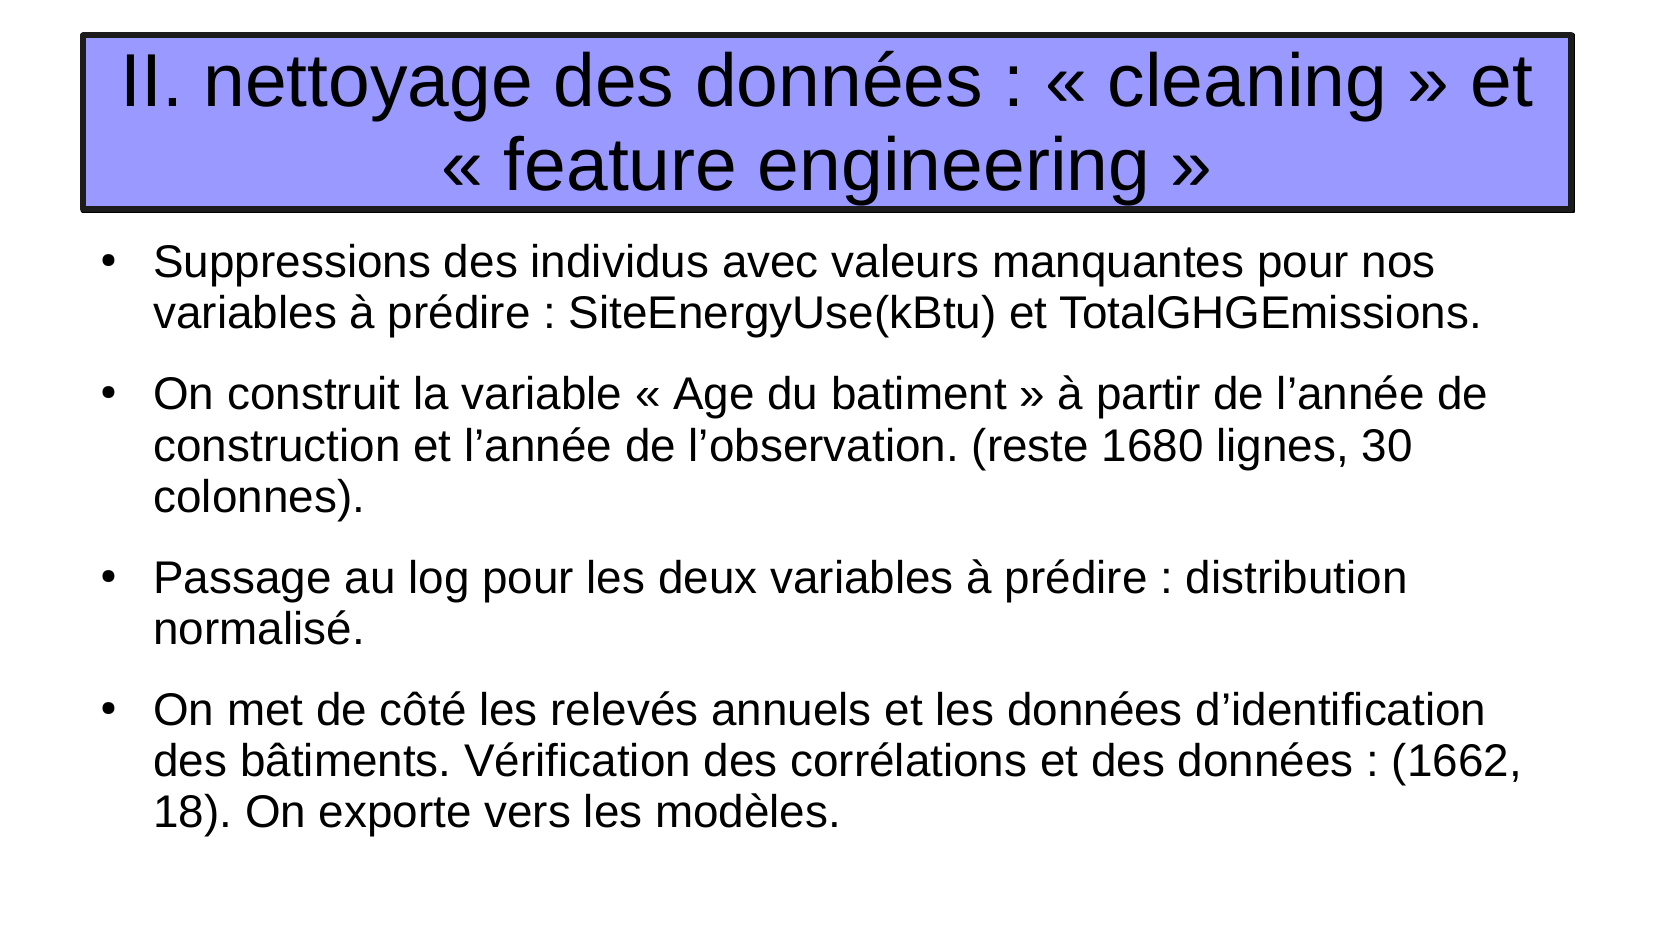

II. nettoyage des données : « cleaning » et « feature engineering »
#
Suppressions des individus avec valeurs manquantes pour nos variables à prédire : SiteEnergyUse(kBtu) et TotalGHGEmissions.
On construit la variable « Age du batiment » à partir de l’année de construction et l’année de l’observation. (reste 1680 lignes, 30 colonnes).
Passage au log pour les deux variables à prédire : distribution normalisé.
On met de côté les relevés annuels et les données d’identification des bâtiments. Vérification des corrélations et des données : (1662, 18). On exporte vers les modèles.